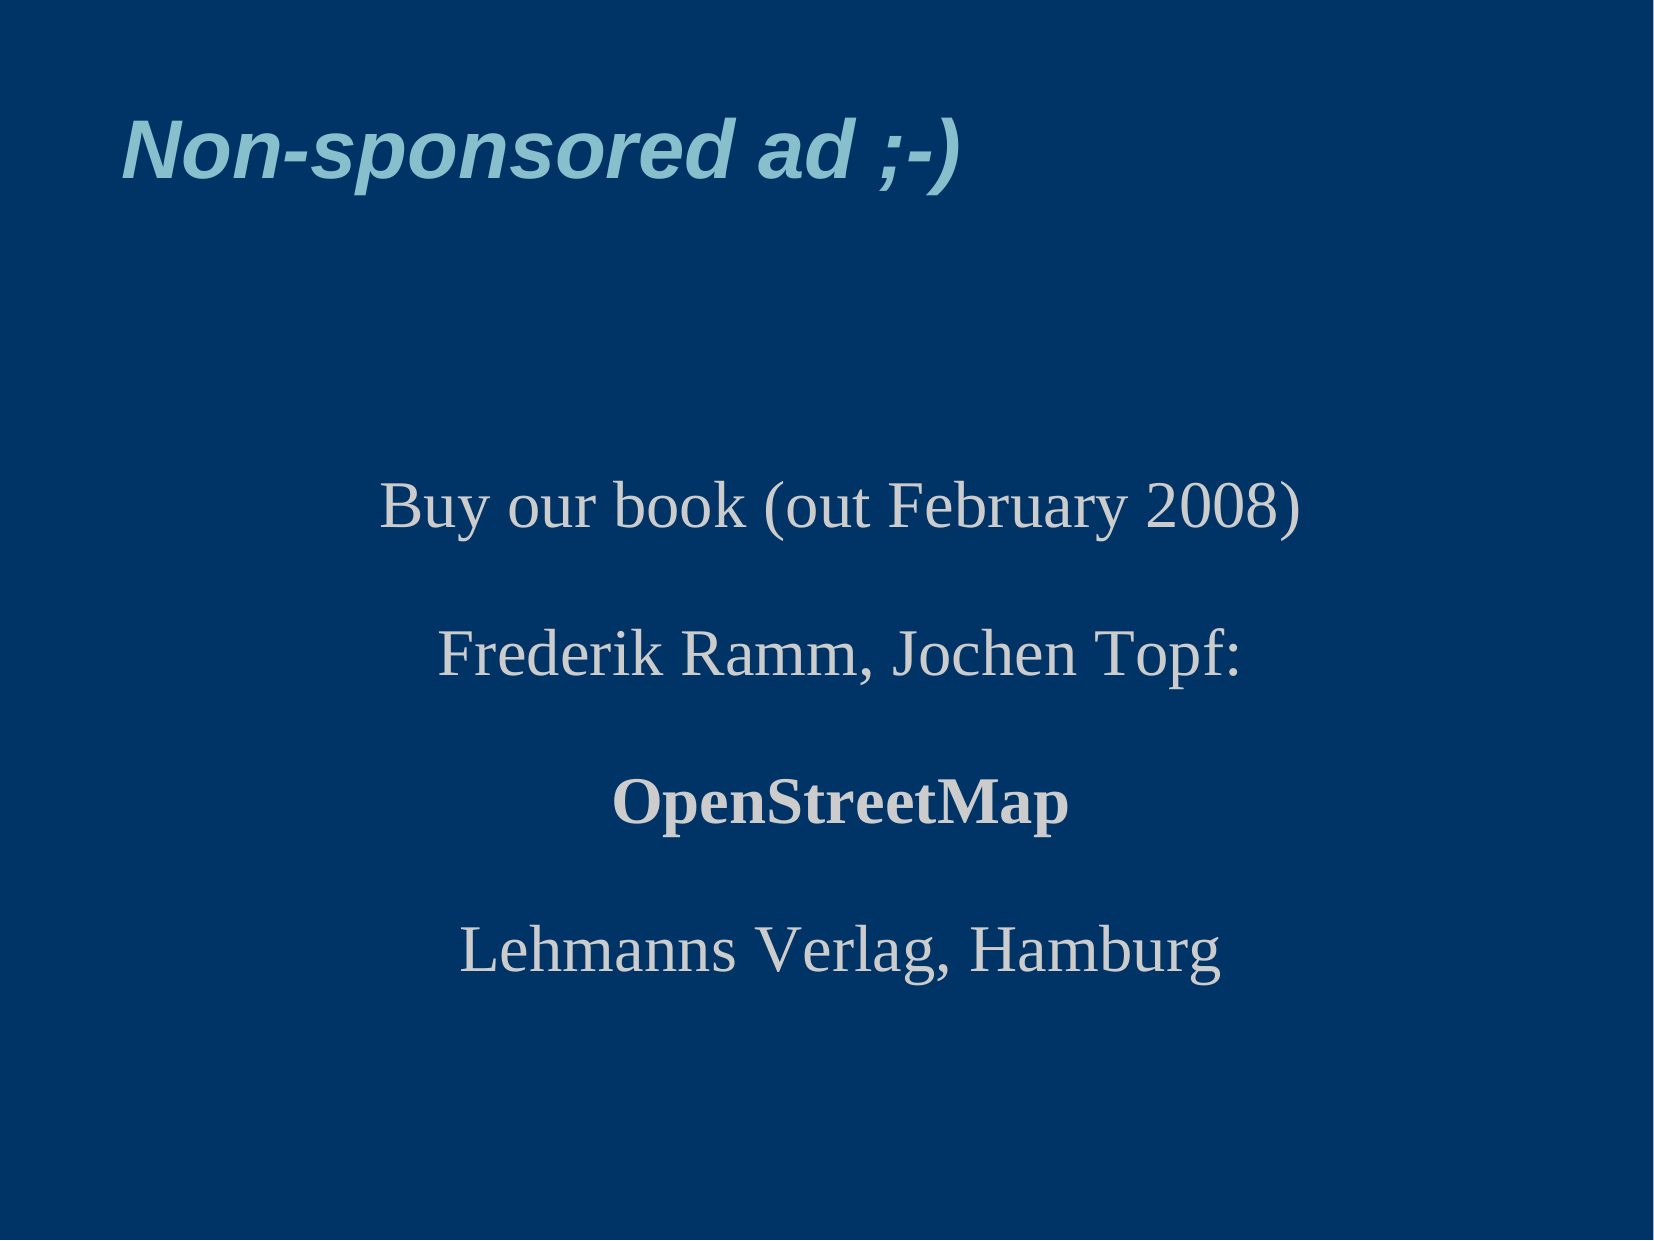

# Non-sponsored ad ;-)
Buy our book (out February 2008)
Frederik Ramm, Jochen Topf:
OpenStreetMap
Lehmanns Verlag, Hamburg